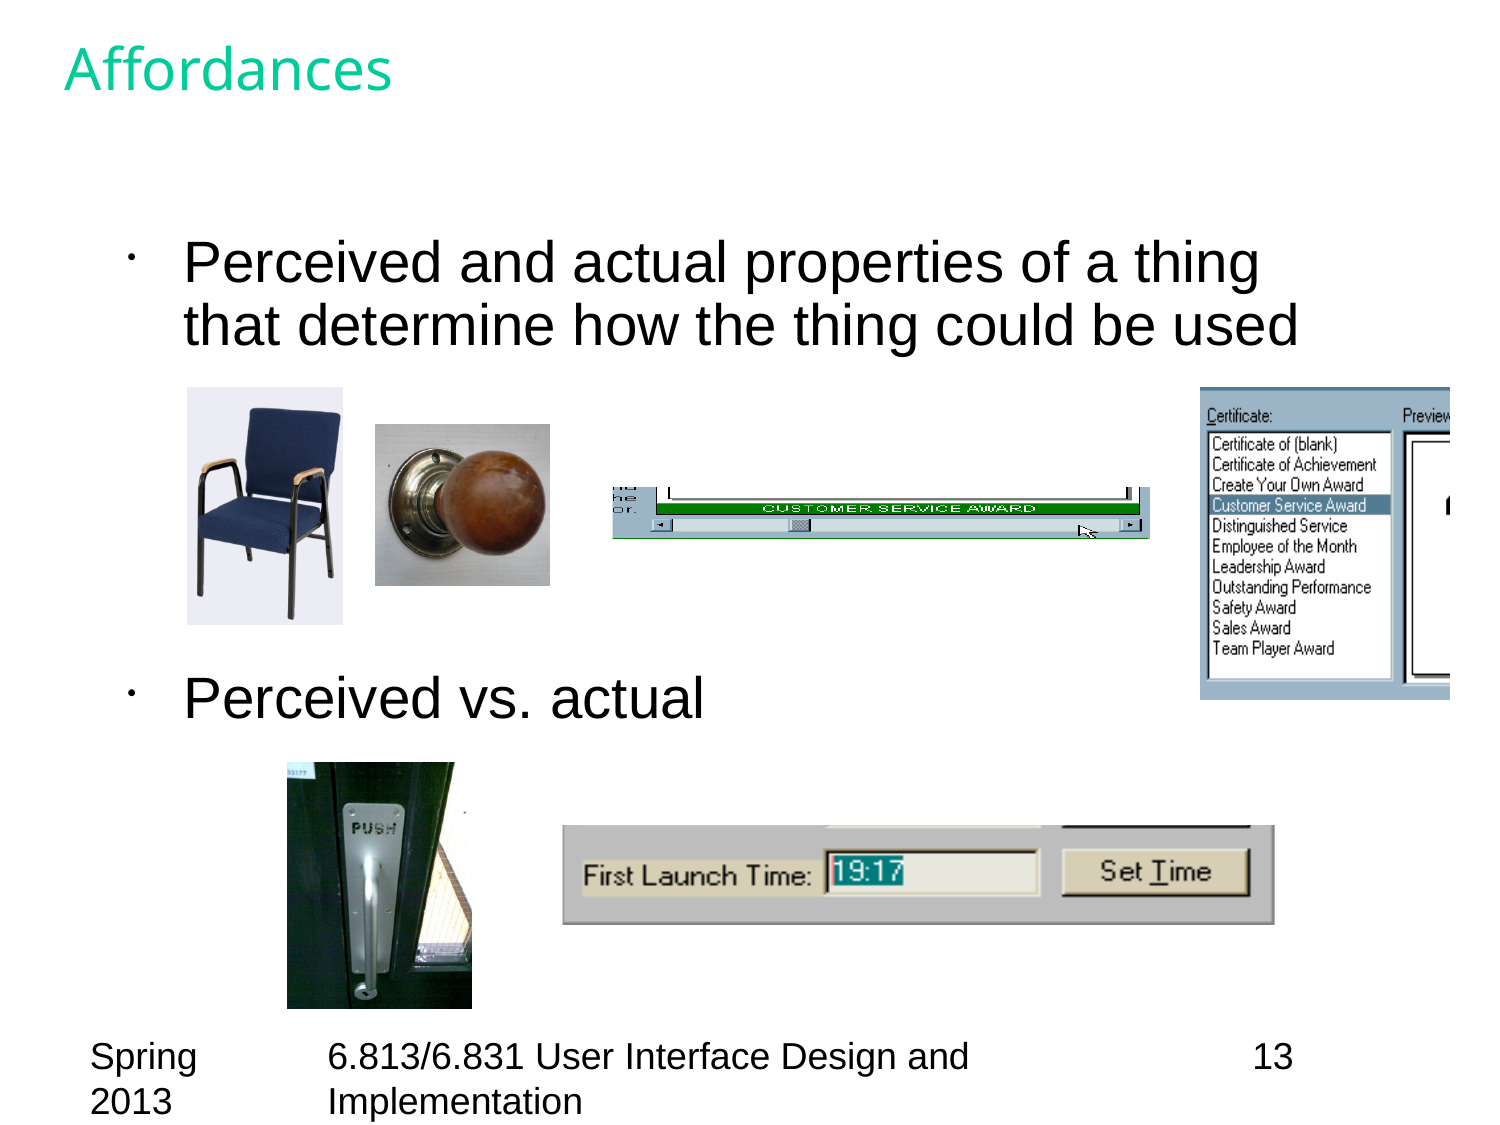

# Affordances
Perceived and actual properties of a thing that determine how the thing could be used
Perceived vs. actual
Spring 2013
6.813/6.831 User Interface Design and Implementation